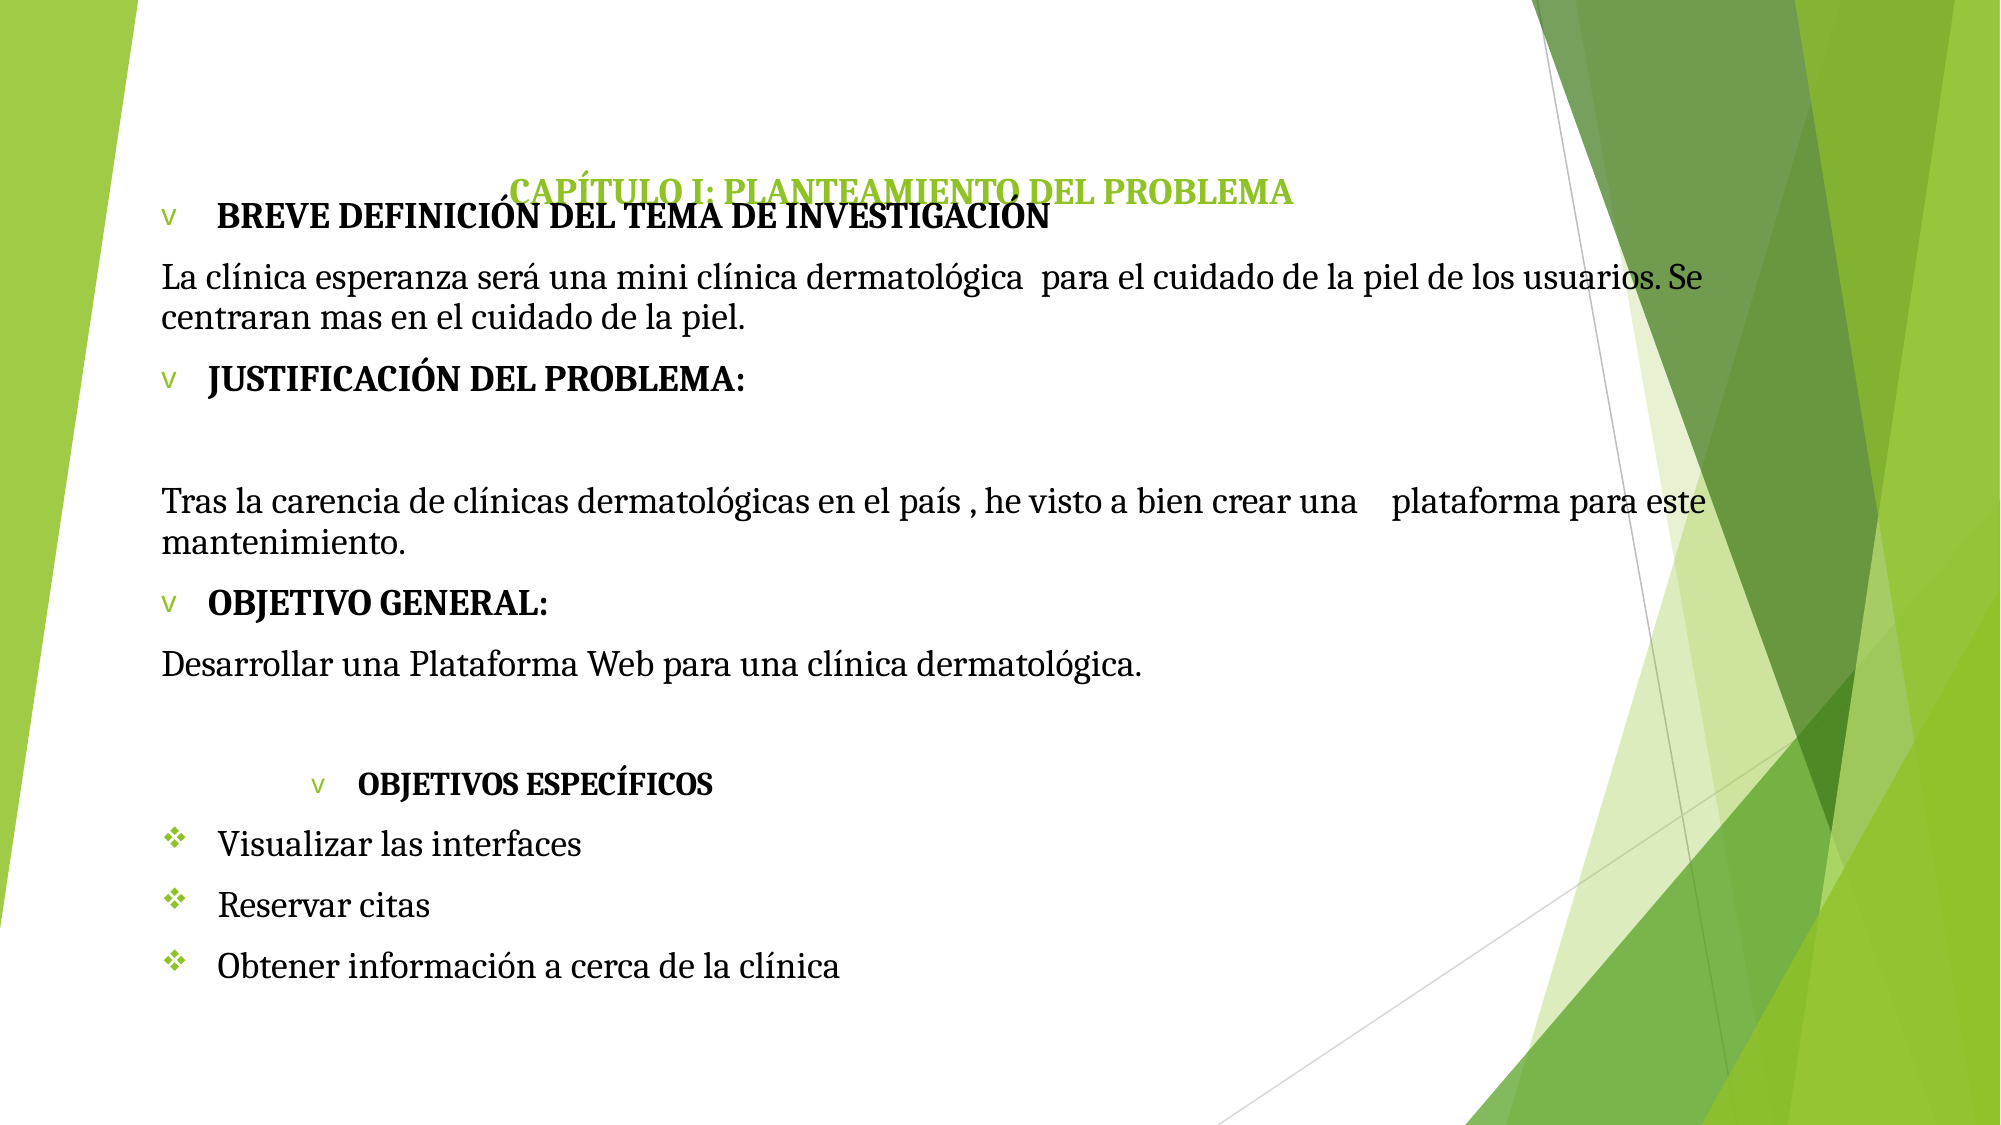

# CAPÍTULO I: PLANTEAMIENTO DEL PROBLEMA
 BREVE DEFINICIÓN DEL TEMA DE INVESTIGACIÓN
La clínica esperanza será una mini clínica dermatológica para el cuidado de la piel de los usuarios. Se centraran mas en el cuidado de la piel.
JUSTIFICACIÓN DEL PROBLEMA:
Tras la carencia de clínicas dermatológicas en el país , he visto a bien crear una plataforma para este mantenimiento.
OBJETIVO GENERAL:
Desarrollar una Plataforma Web para una clínica dermatológica.
OBJETIVOS ESPECÍFICOS
Visualizar las interfaces
Reservar citas
Obtener información a cerca de la clínica